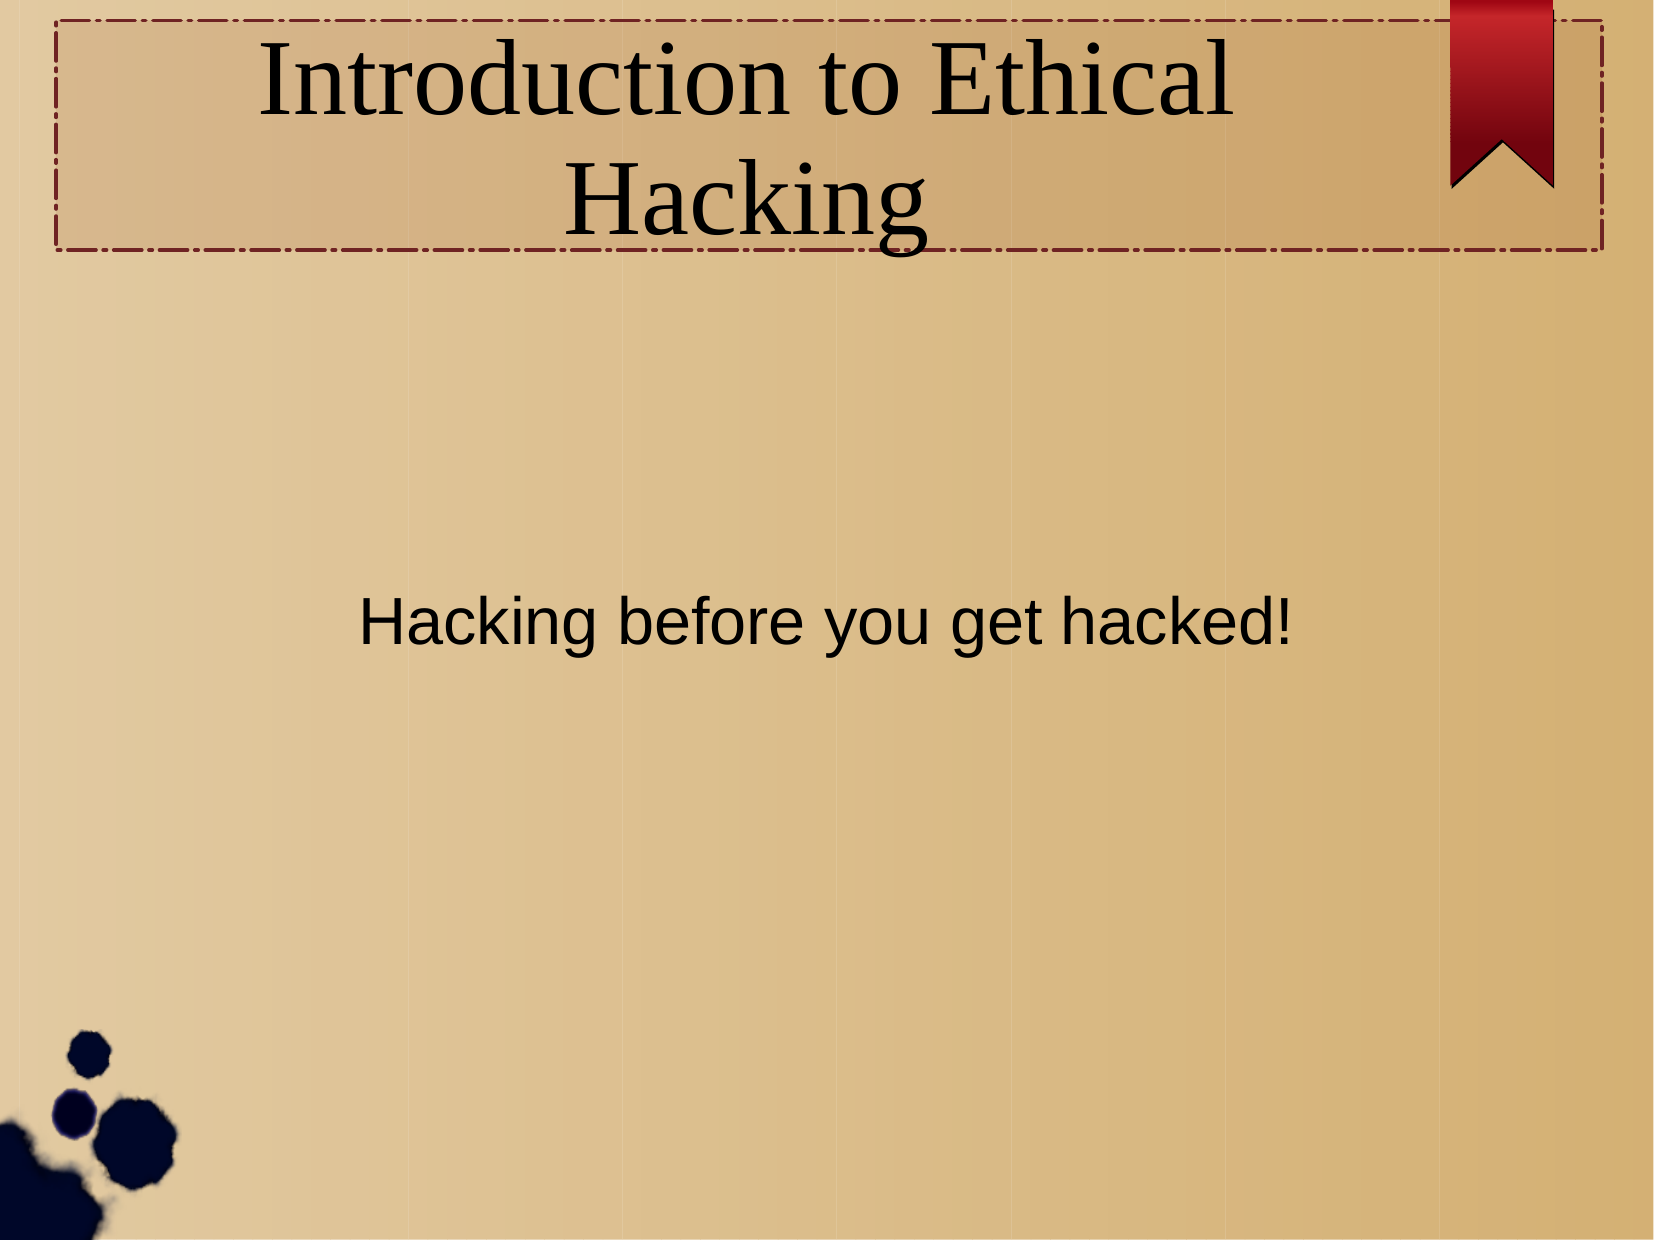

# Introduction to Ethical Hacking
Hacking before you get hacked!